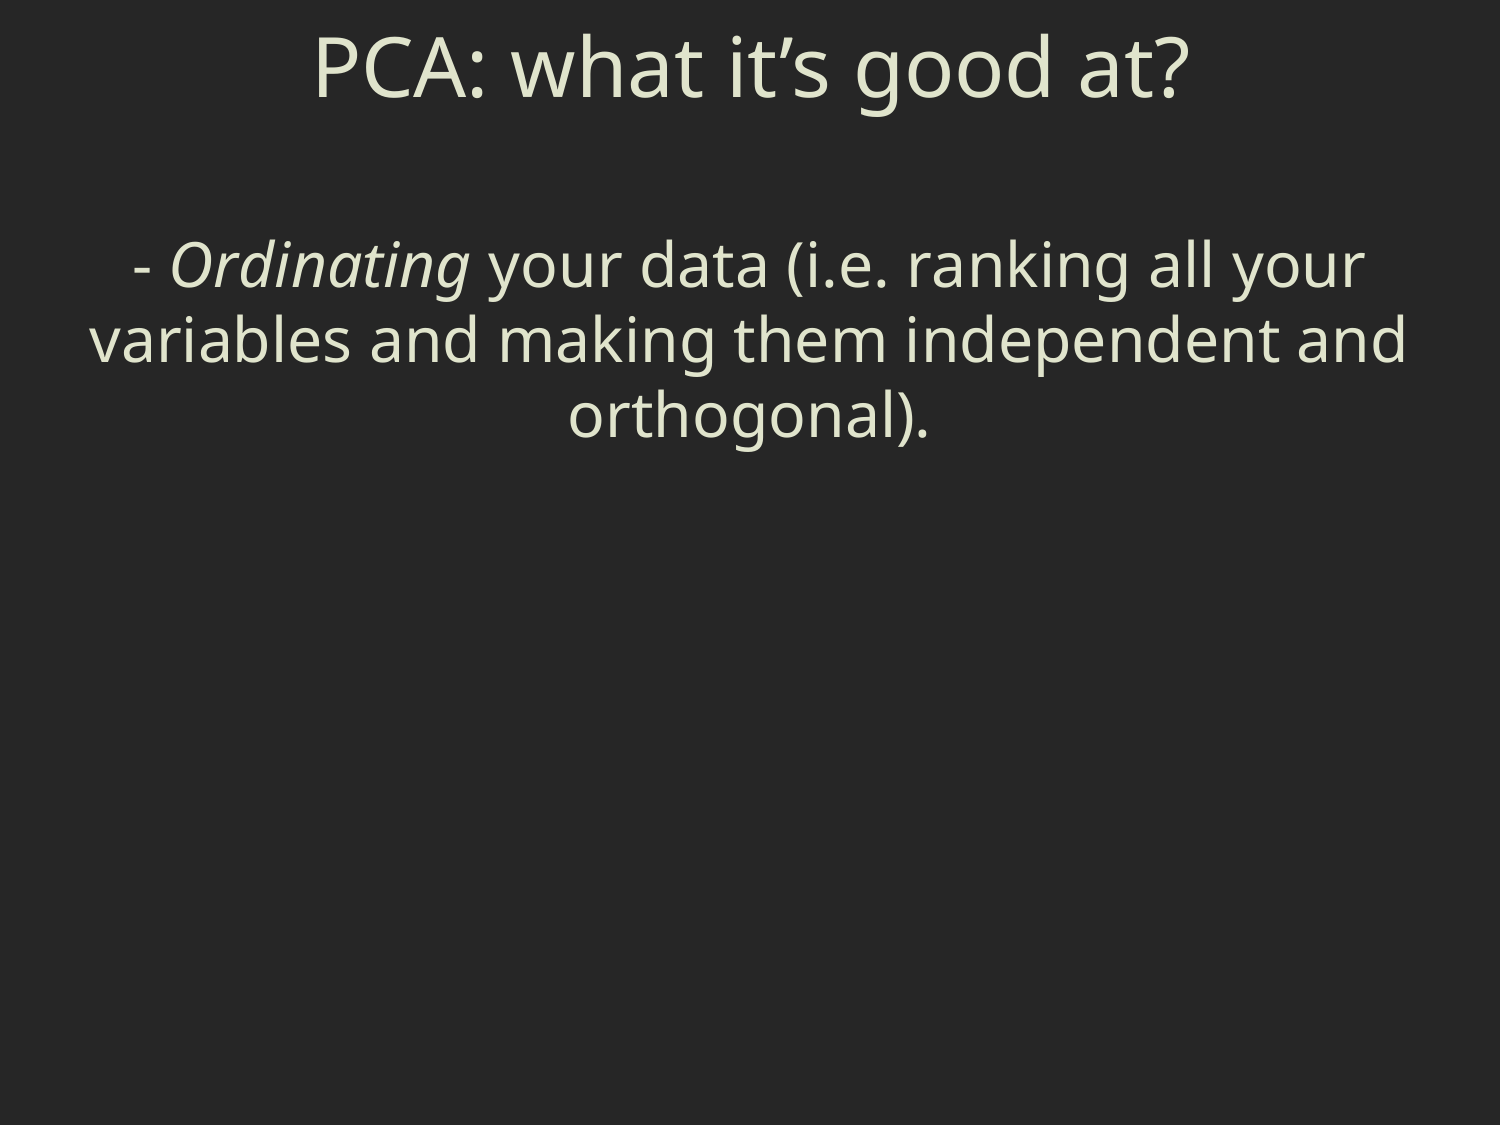

PCA: what it’s good at?
- Ordinating your data (i.e. ranking all your variables and making them independent and orthogonal).